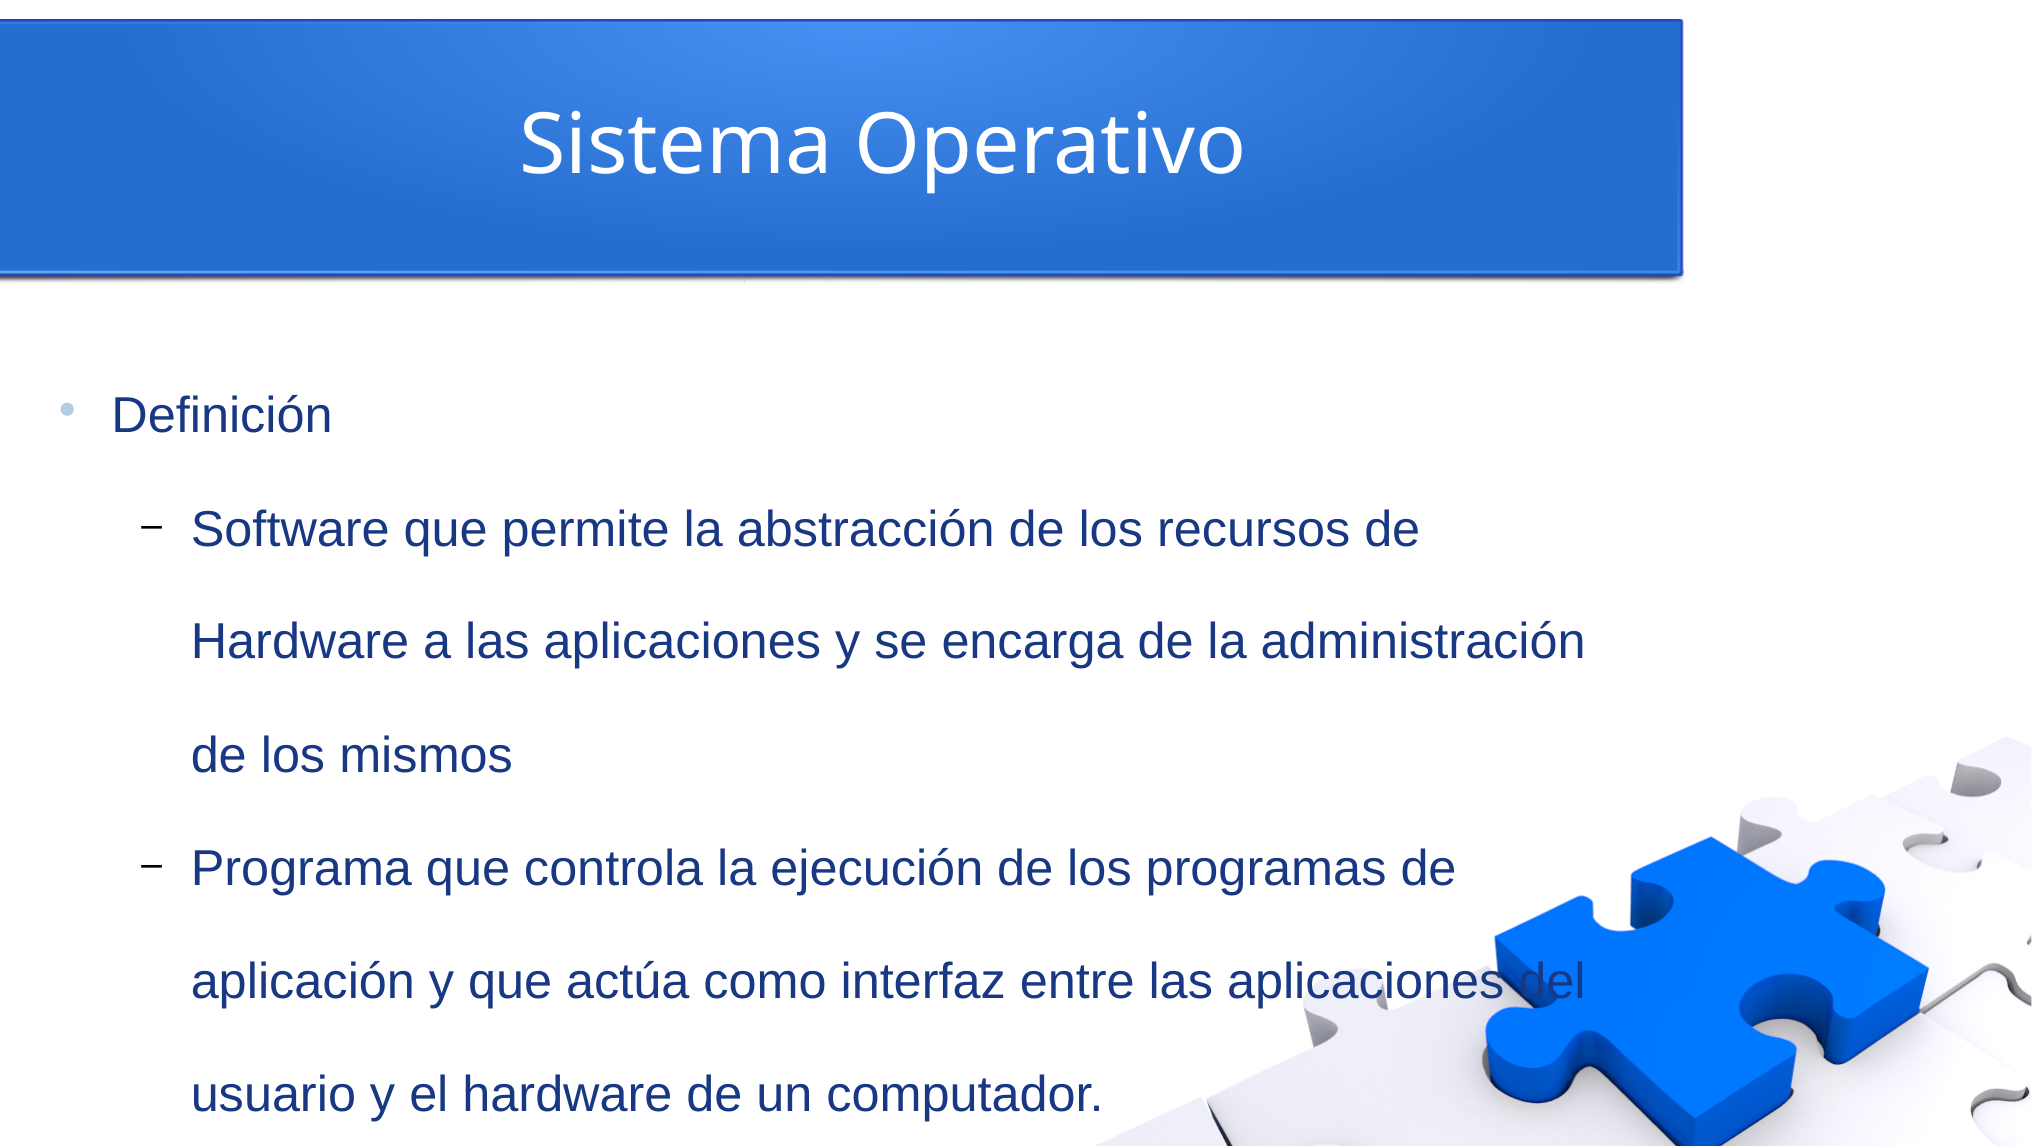

# Sistema Operativo
Definición
Software que permite la abstracción de los recursos de Hardware a las aplicaciones y se encarga de la administración de los mismos
Programa que controla la ejecución de los programas de aplicación y que actúa como interfaz entre las aplicaciones del usuario y el hardware de un computador.